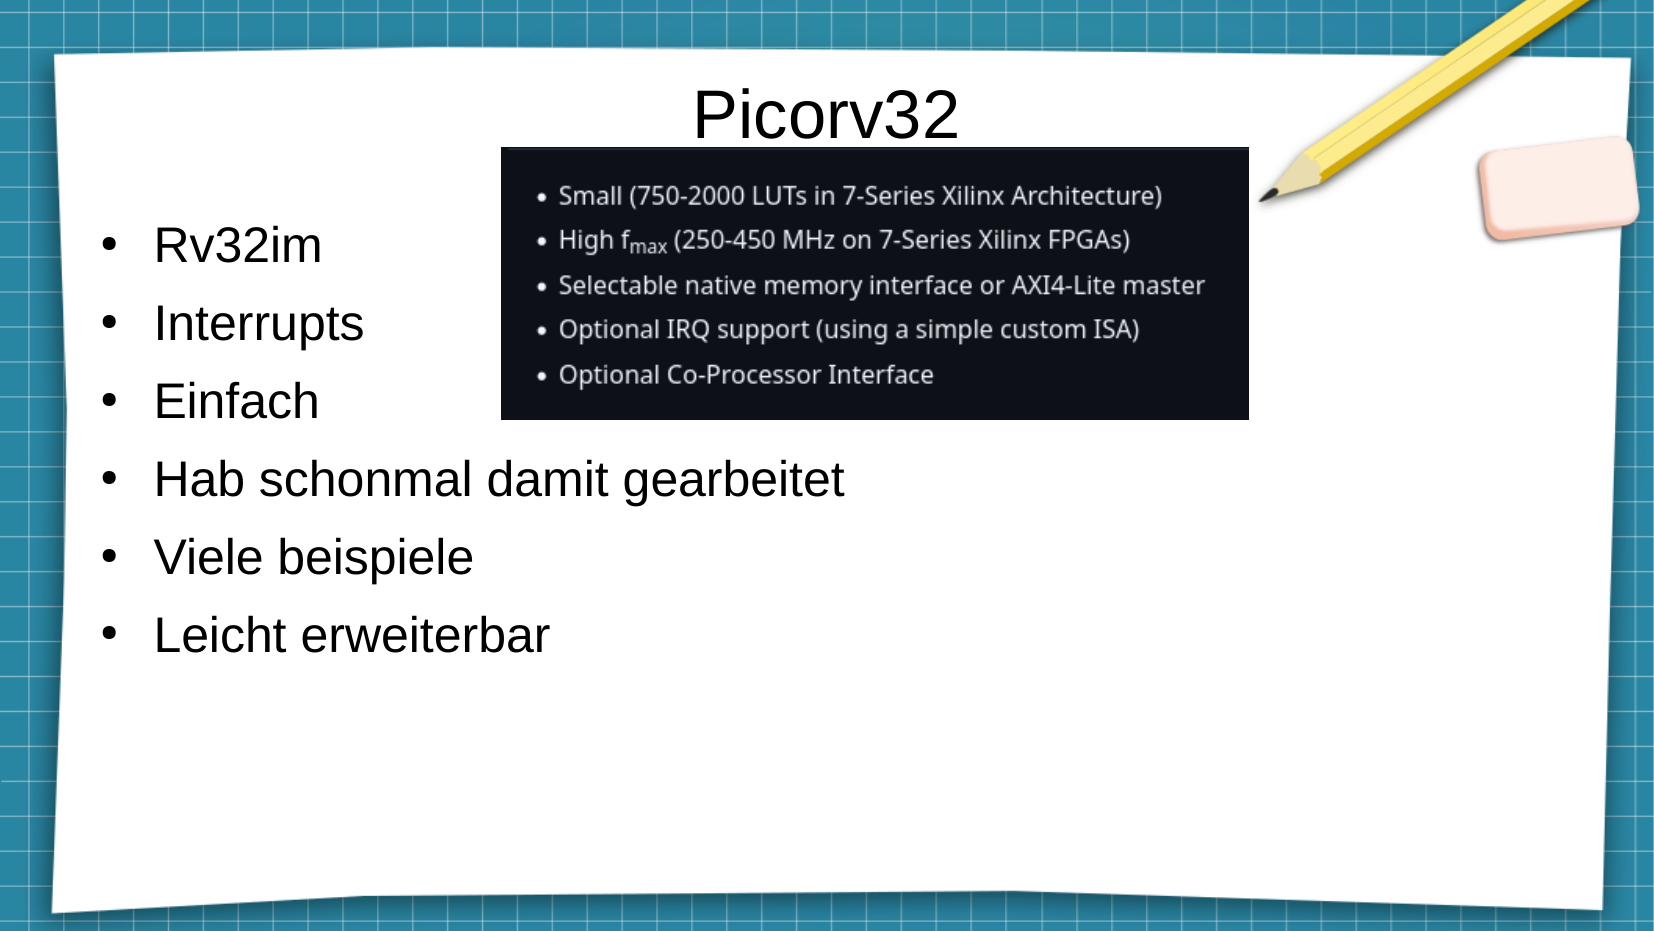

# Picorv32
Rv32im
Interrupts
Einfach
Hab schonmal damit gearbeitet
Viele beispiele
Leicht erweiterbar